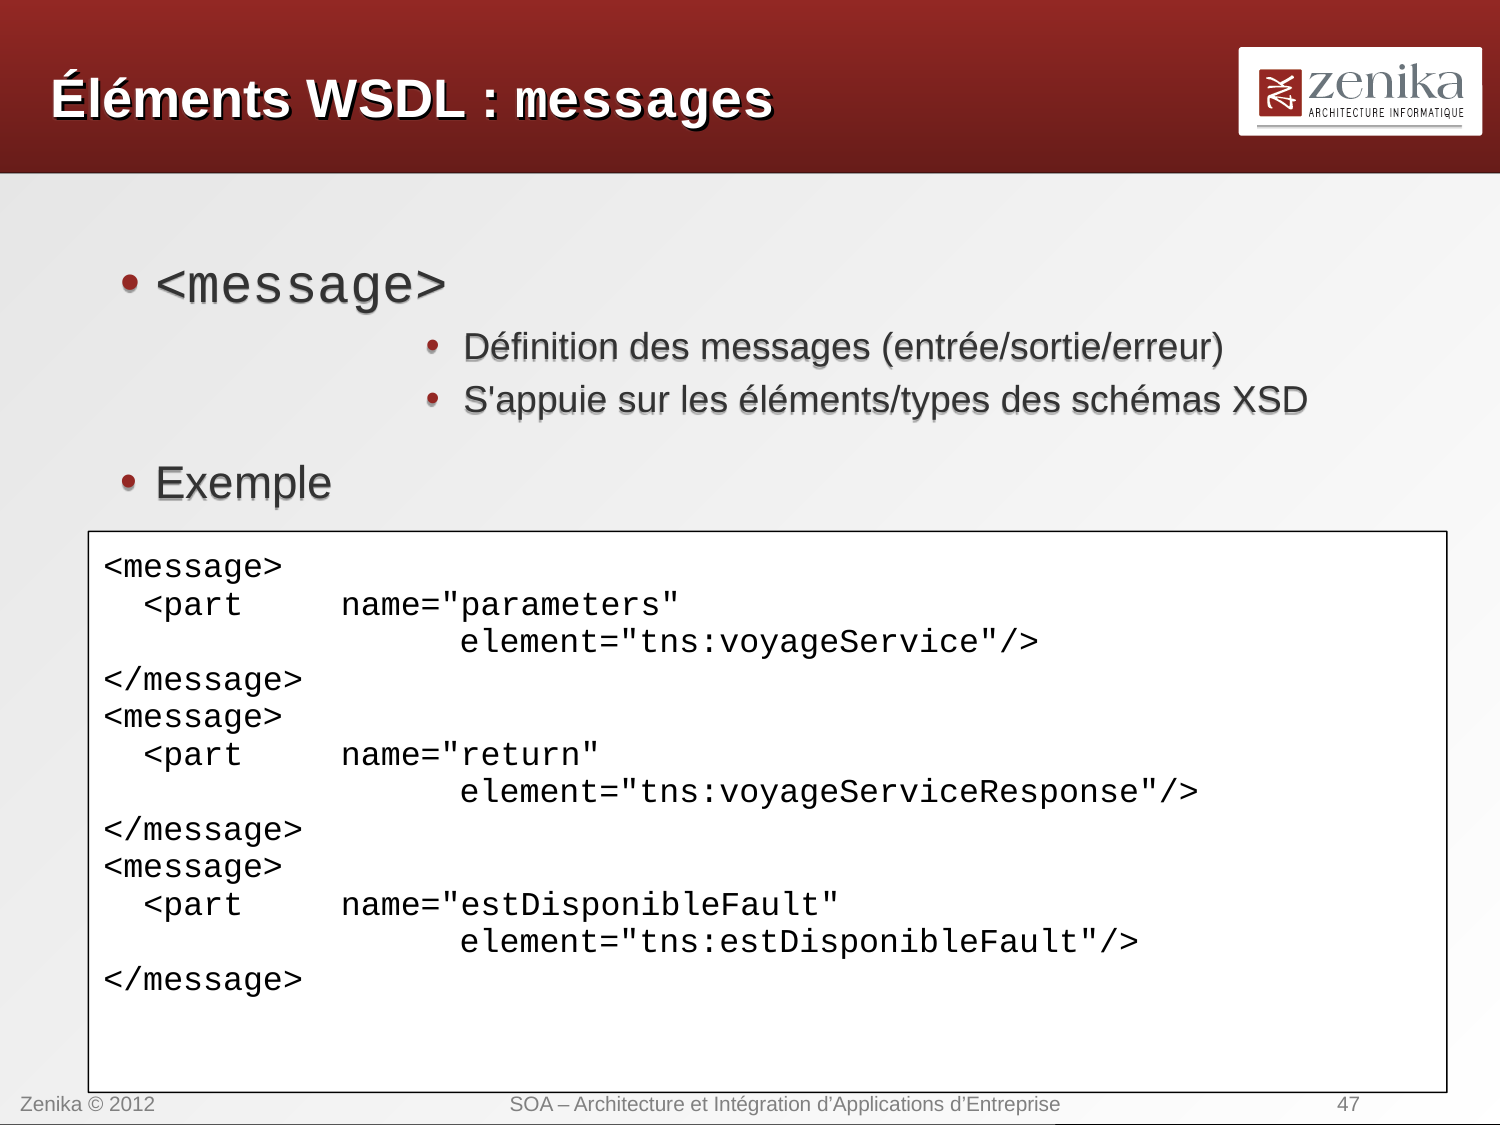

# Éléments WSDL : messages
<message>
Définition des messages (entrée/sortie/erreur)
S'appuie sur les éléments/types des schémas XSD
Exemple
<message>
 <part	name="parameters"
			element="tns:voyageService"/>
</message>
<message>
 <part	name="return"
			element="tns:voyageServiceResponse"/>
</message>
<message>
 <part	name="estDisponibleFault"
		 	element="tns:estDisponibleFault"/>
</message>